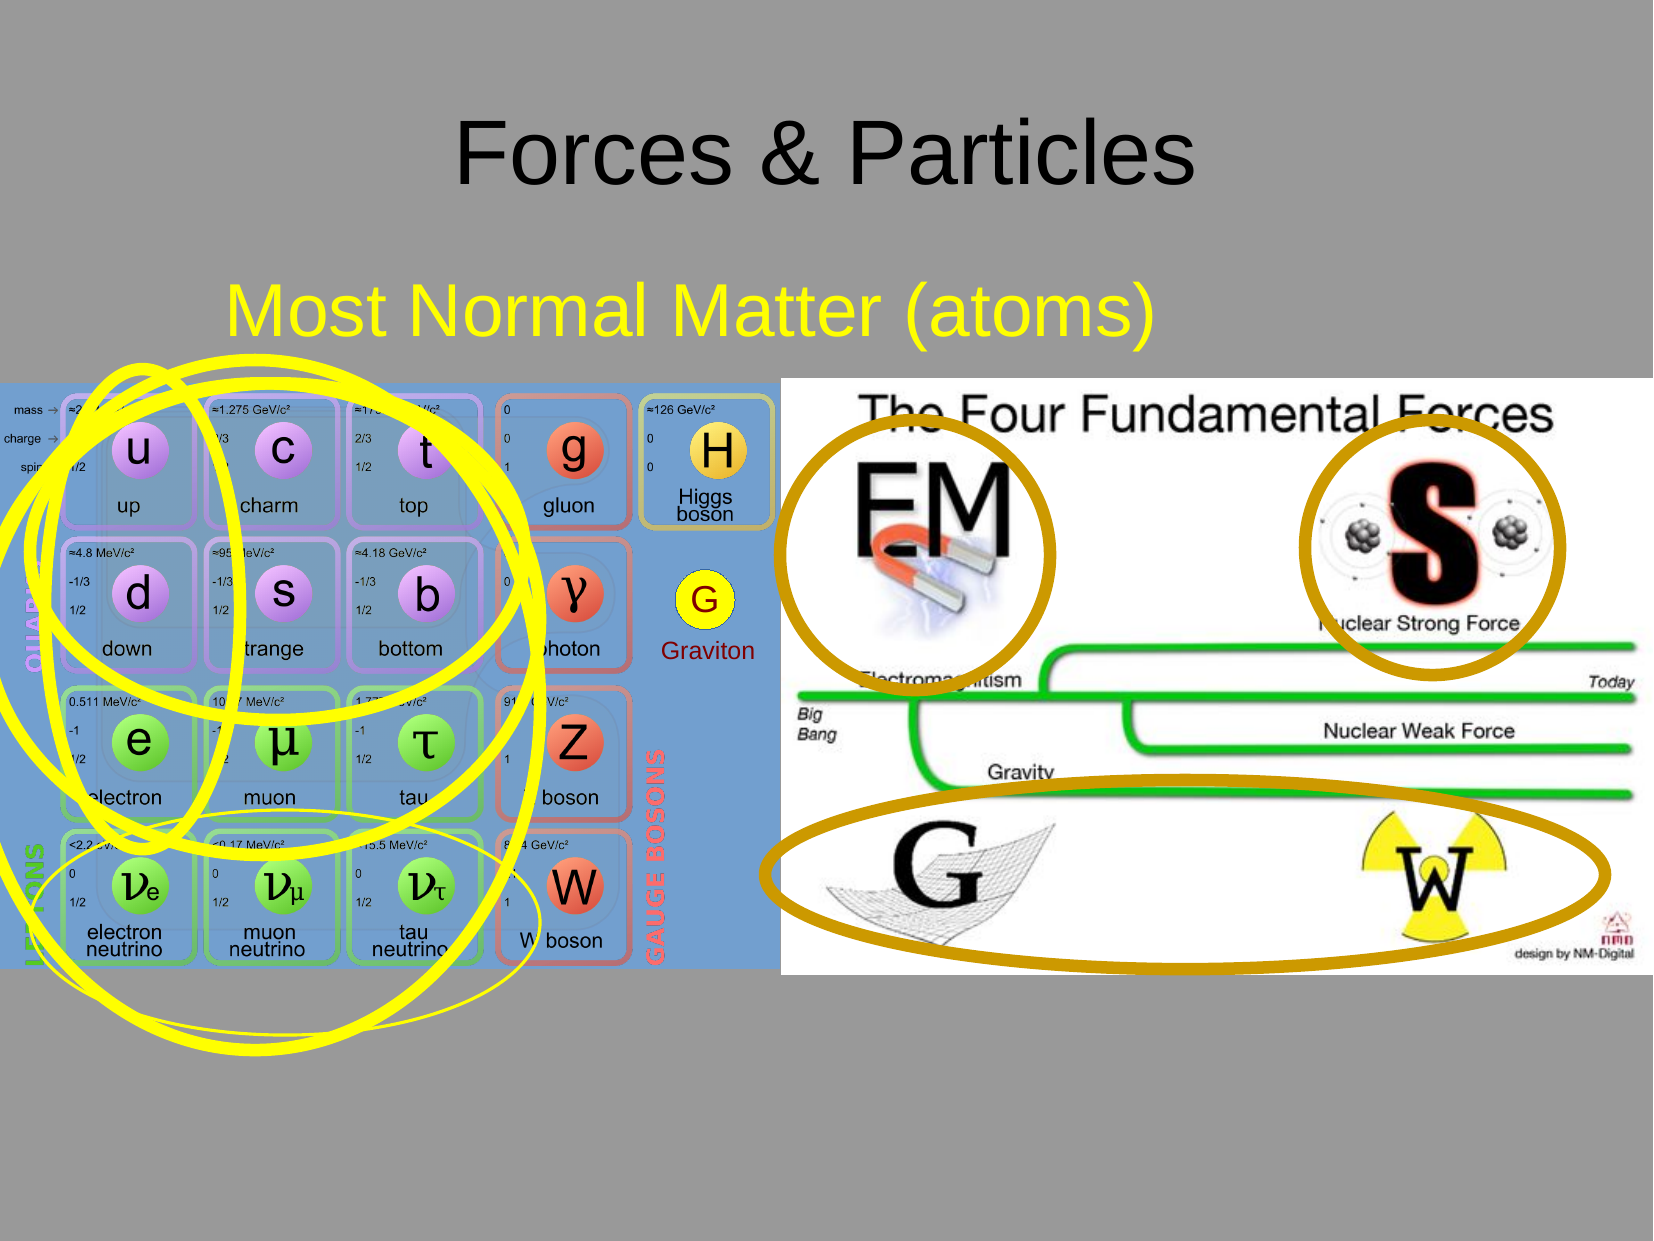

# Forces & Particles
Most Normal Matter (atoms)
G
Graviton